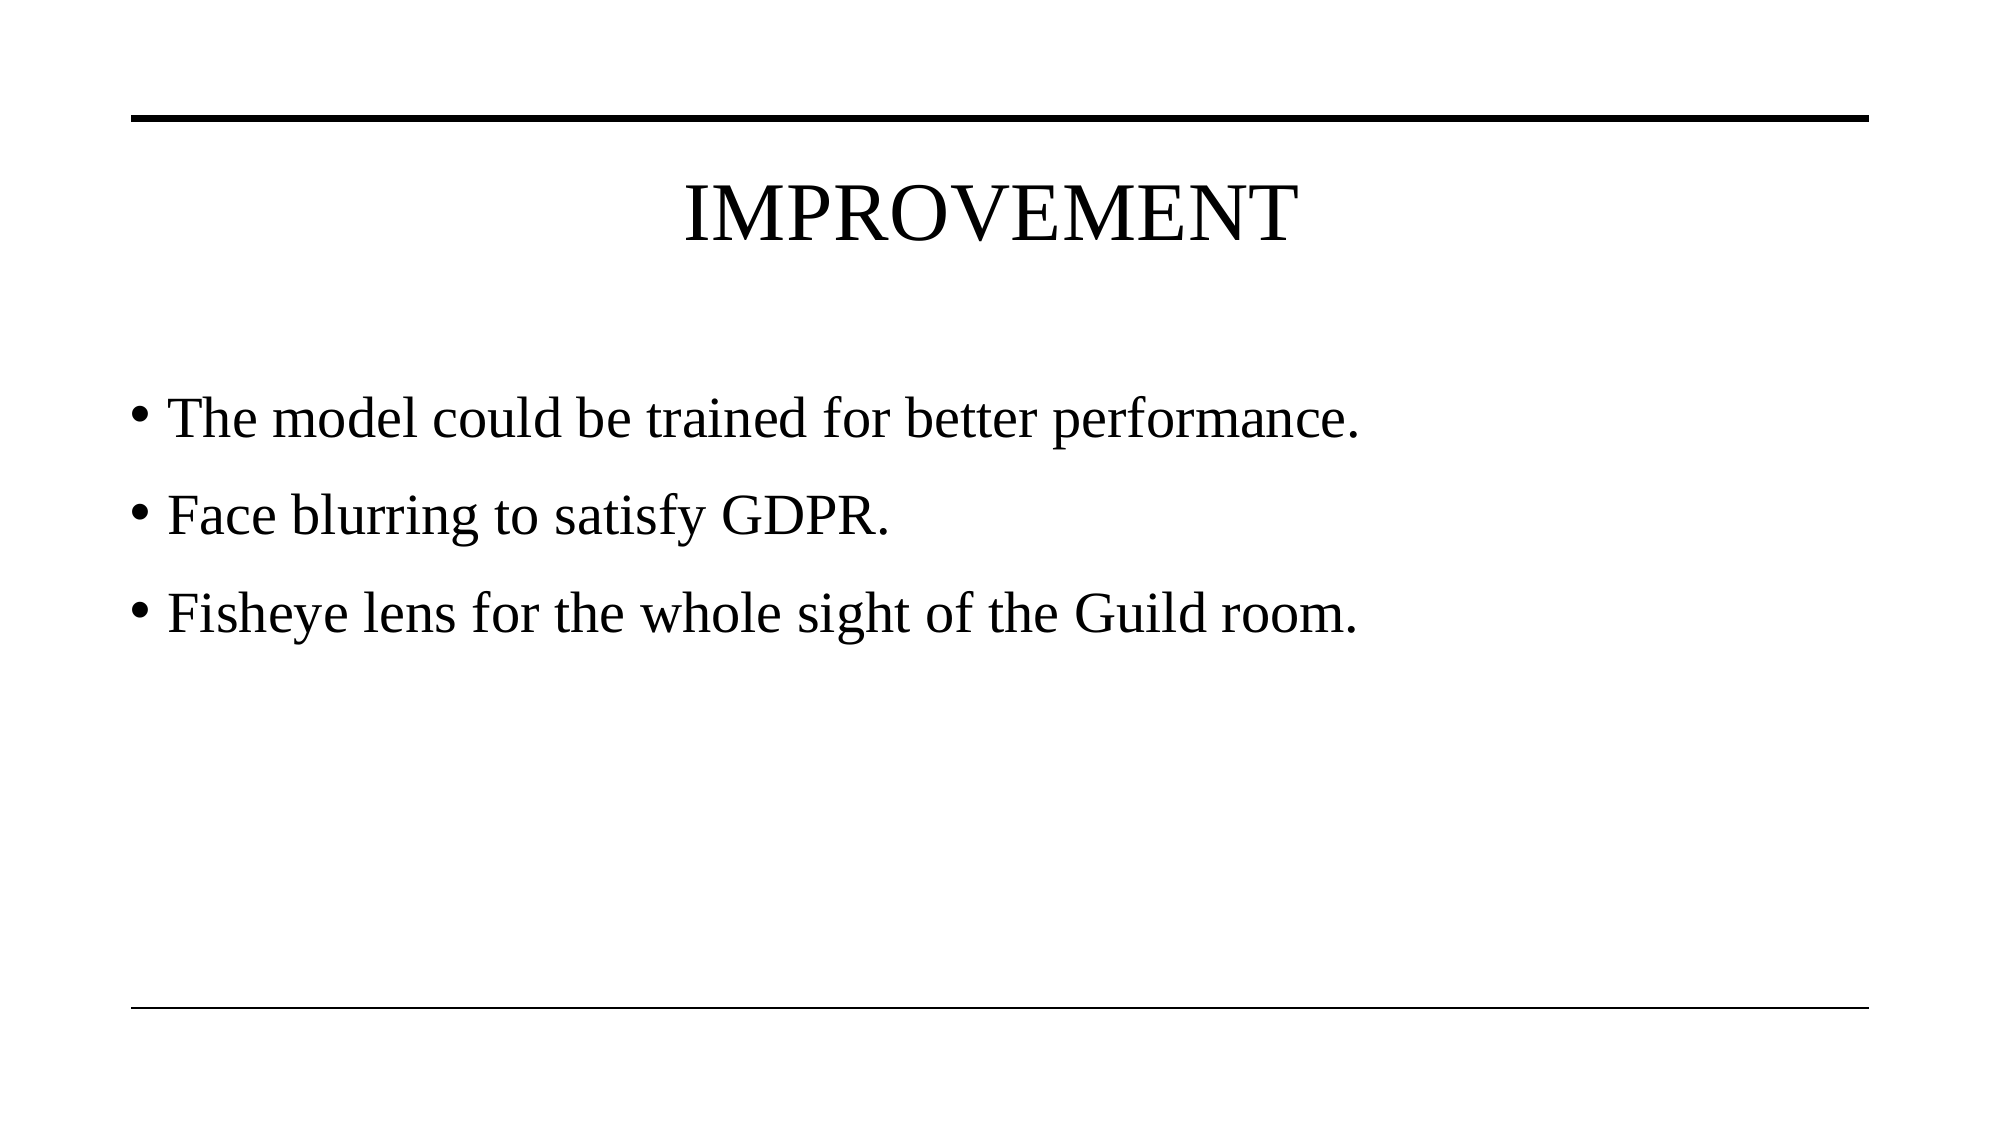

# Improvement
The model could be trained for better performance.
Face blurring to satisfy GDPR.
Fisheye lens for the whole sight of the Guild room.